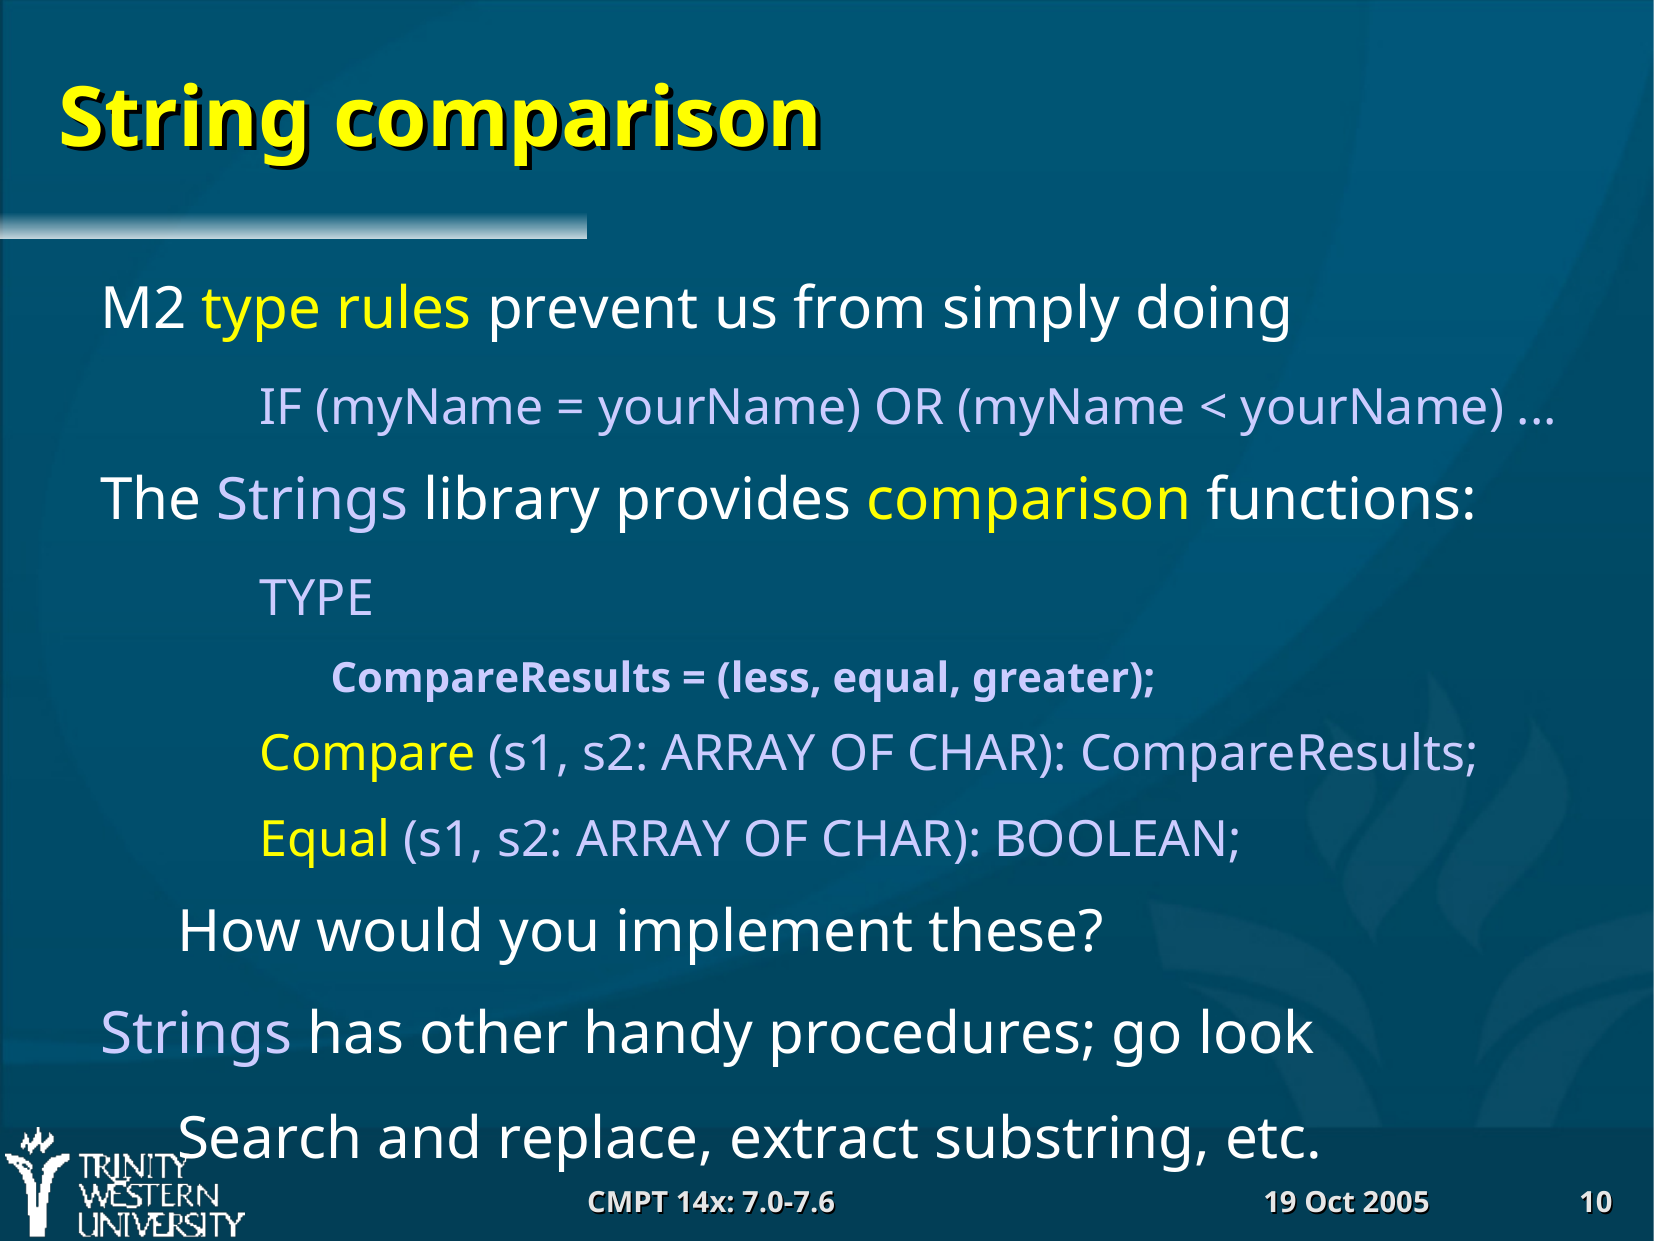

# String comparison
M2 type rules prevent us from simply doing
IF (myName = yourName) OR (myName < yourName) ...
The Strings library provides comparison functions:
TYPE
CompareResults = (less, equal, greater);
Compare (s1, s2: ARRAY OF CHAR): CompareResults;
Equal (s1, s2: ARRAY OF CHAR): BOOLEAN;
How would you implement these?
Strings has other handy procedures; go look
Search and replace, extract substring, etc.
CMPT 14x: 7.0-7.6
19 Oct 2005
10